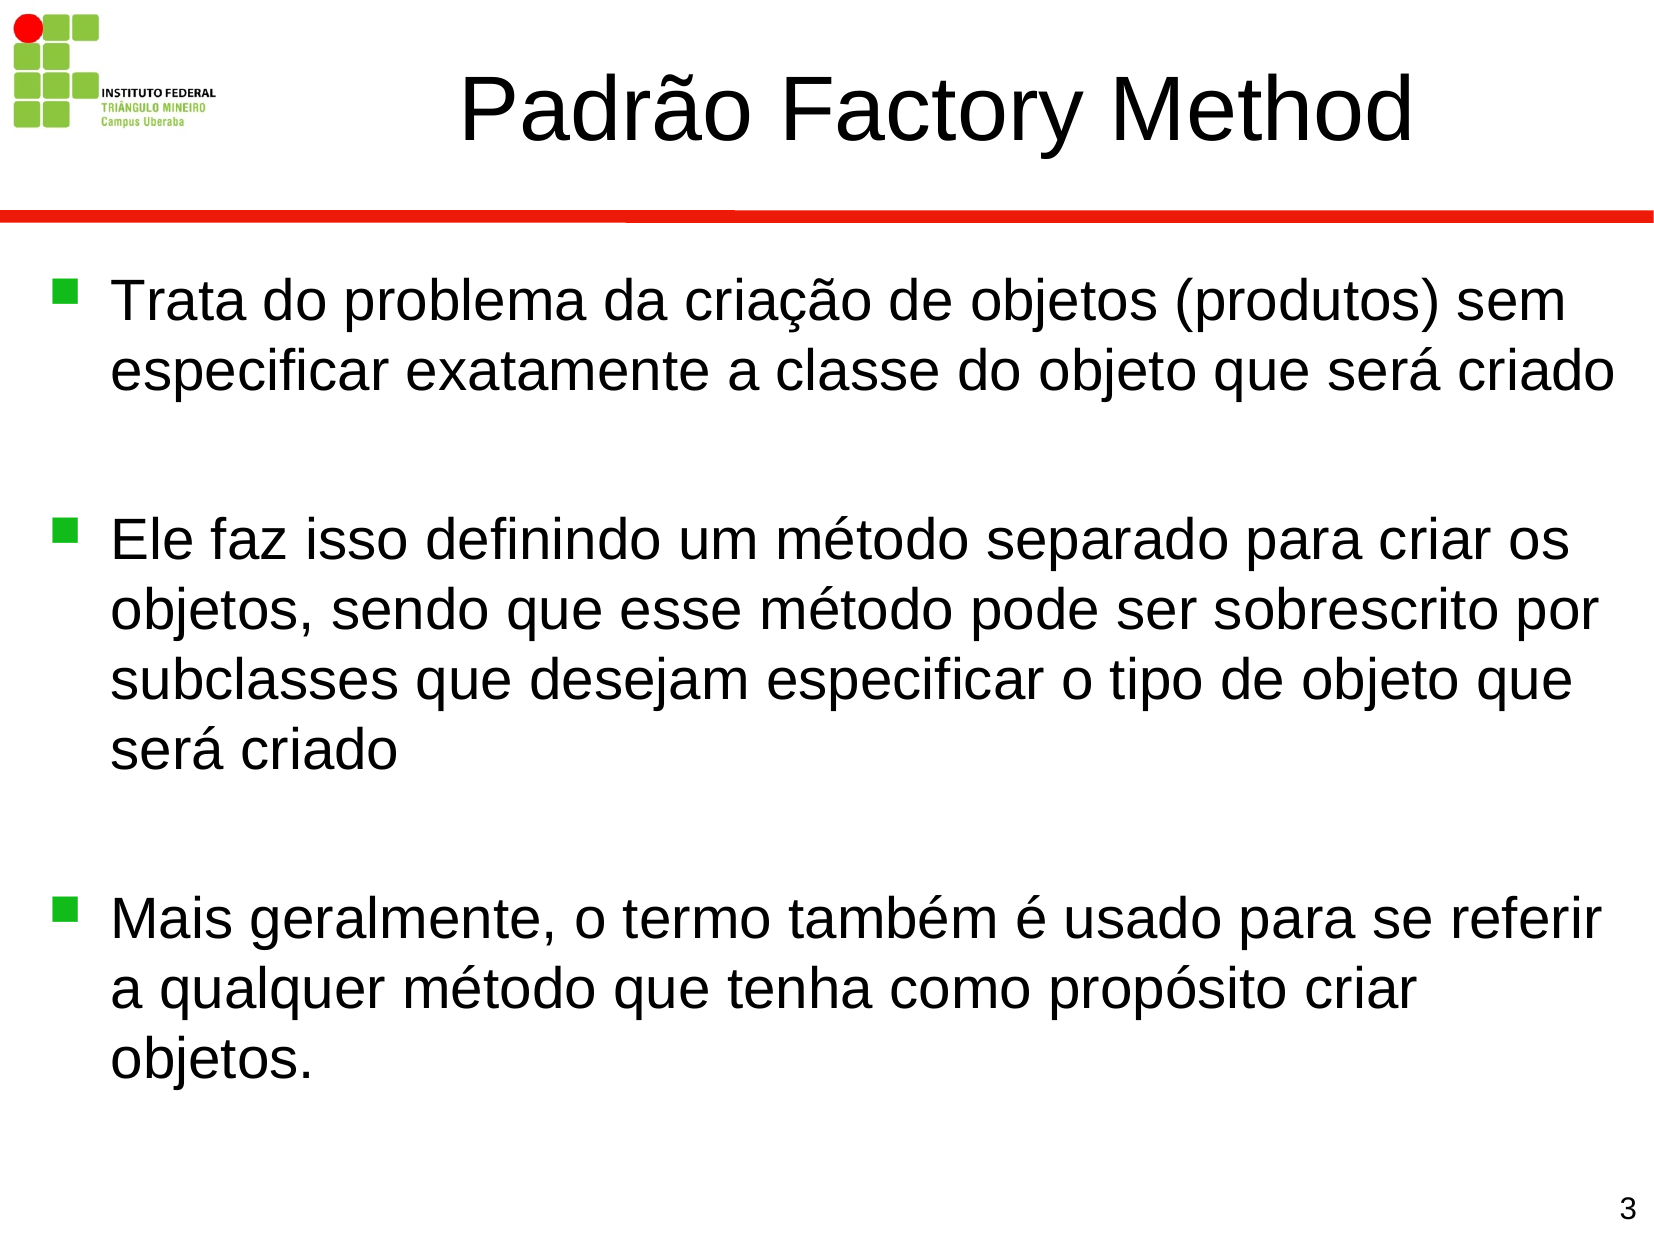

Padrão Factory Method
Trata do problema da criação de objetos (produtos) sem especificar exatamente a classe do objeto que será criado
Ele faz isso definindo um método separado para criar os objetos, sendo que esse método pode ser sobrescrito por subclasses que desejam especificar o tipo de objeto que será criado
Mais geralmente, o termo também é usado para se referir a qualquer método que tenha como propósito criar objetos.